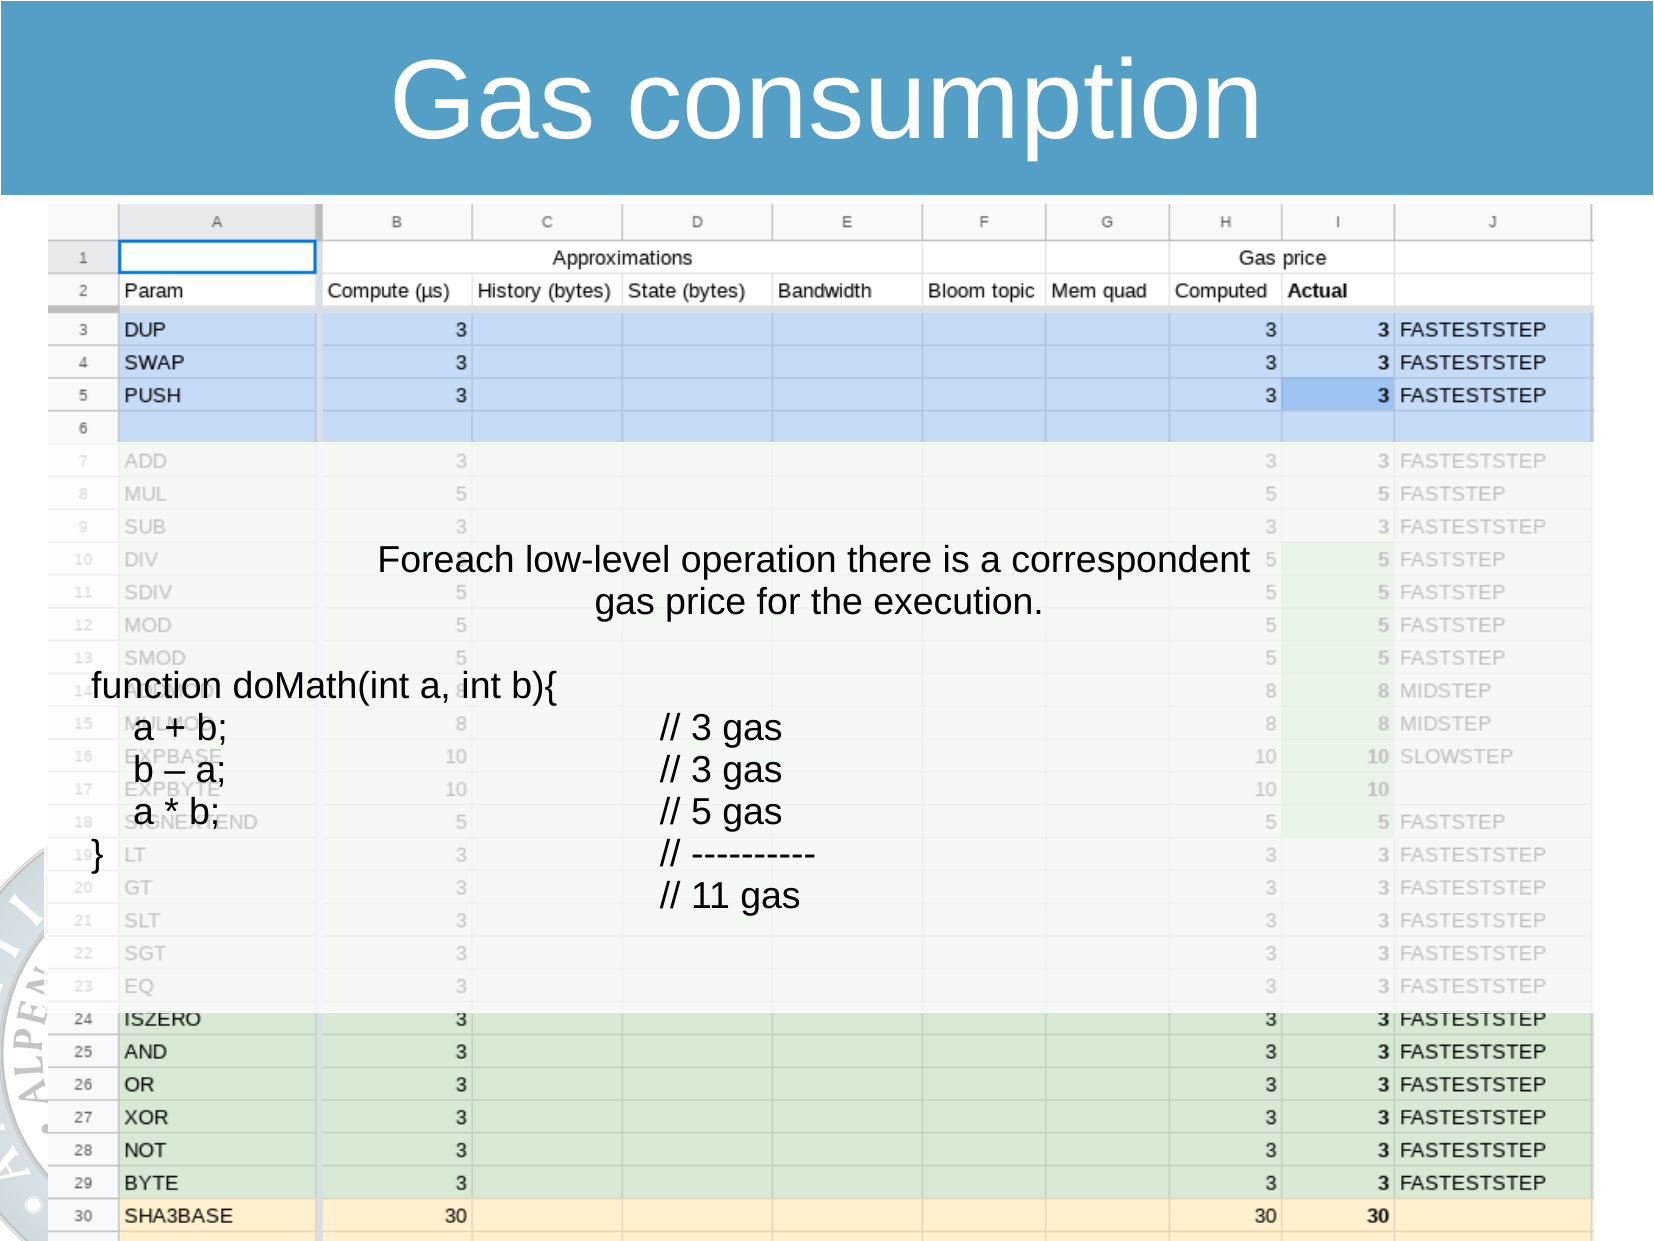

Gas consumption
Foreach low-level operation there is a correspondent
gas price for the execution.
 function doMath(int a, int b){
 a + b;						// 3 gas
 b – a;						// 3 gas
 a * b;						// 5 gas
 }							 	// ----------
						 	 	// 11 gas
# Presented by Edoardo Lenzi